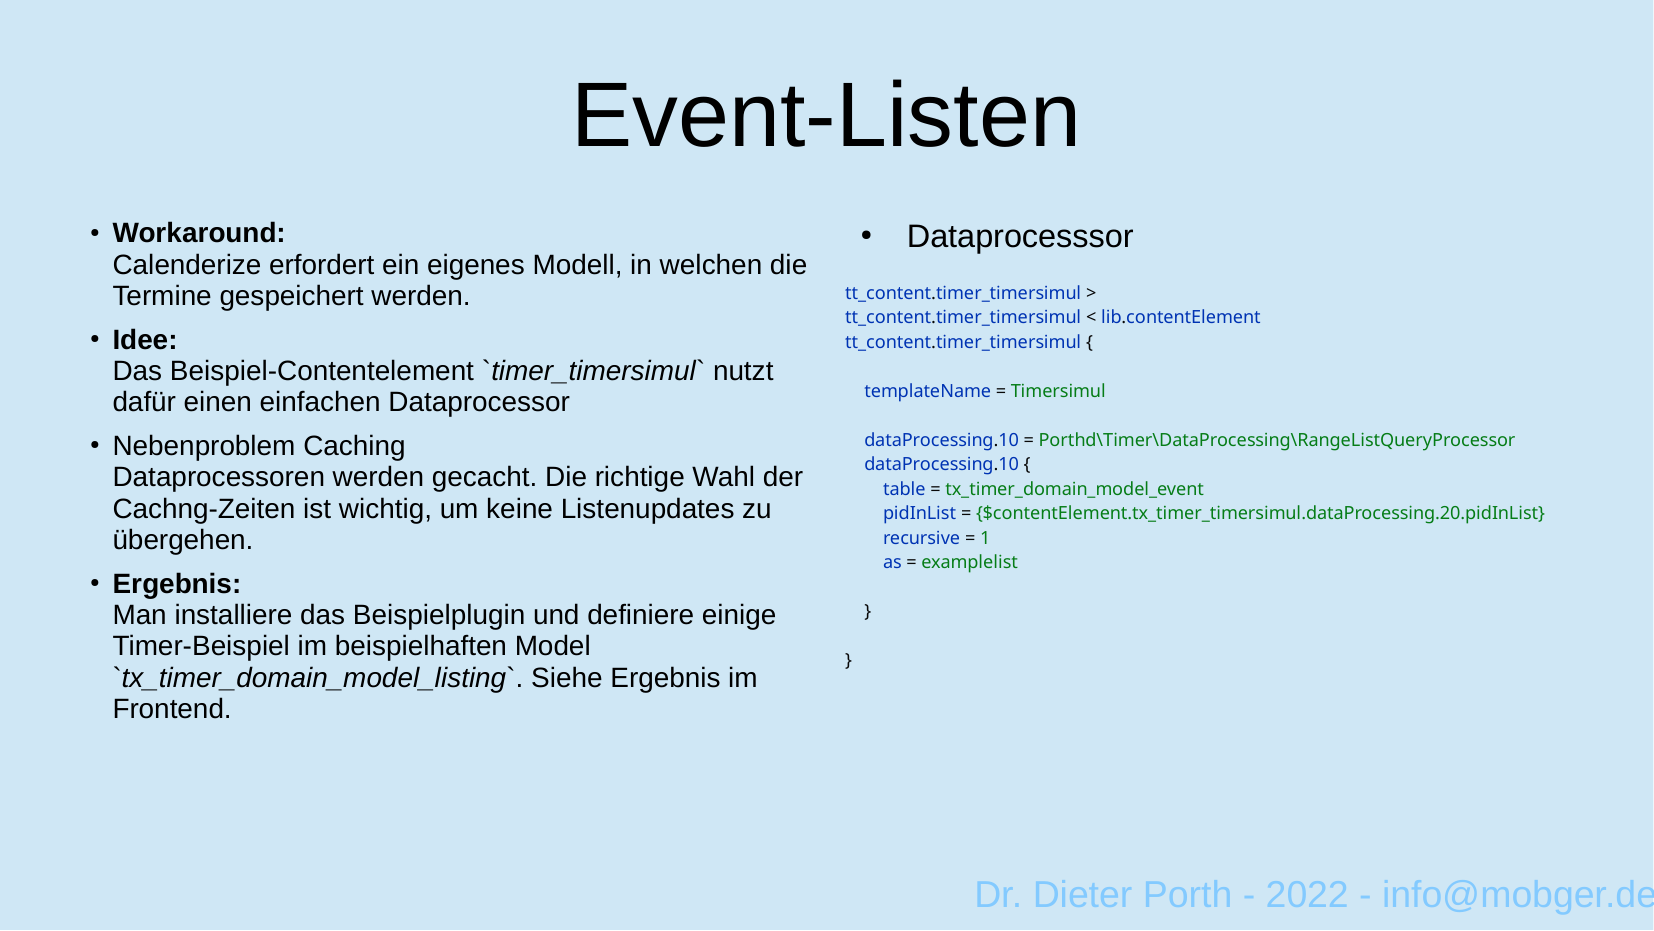

# Event-Listen
Workaround:
Calenderize erfordert ein eigenes Modell, in welchen die Termine gespeichert werden.
Idee:
Das Beispiel-Contentelement `timer_timersimul` nutzt dafür einen einfachen Dataprocessor
Nebenproblem Caching
Dataprocessoren werden gecacht. Die richtige Wahl der Cachng-Zeiten ist wichtig, um keine Listenupdates zu übergehen.
Ergebnis:
Man installiere das Beispielplugin und definiere einige Timer-Beispiel im beispielhaften Model `tx_timer_domain_model_listing`. Siehe Ergebnis im Frontend.
Dataprocesssor
tt_content.timer_timersimul >
tt_content.timer_timersimul < lib.contentElement
tt_content.timer_timersimul {
 templateName = Timersimul
 dataProcessing.10 = Porthd\Timer\DataProcessing\RangeListQueryProcessor
 dataProcessing.10 {
 table = tx_timer_domain_model_event
 pidInList = {$contentElement.tx_timer_timersimul.dataProcessing.20.pidInList}
 recursive = 1
 as = examplelist
 }
}
Dr. Dieter Porth - 2022 - info@mobger.de